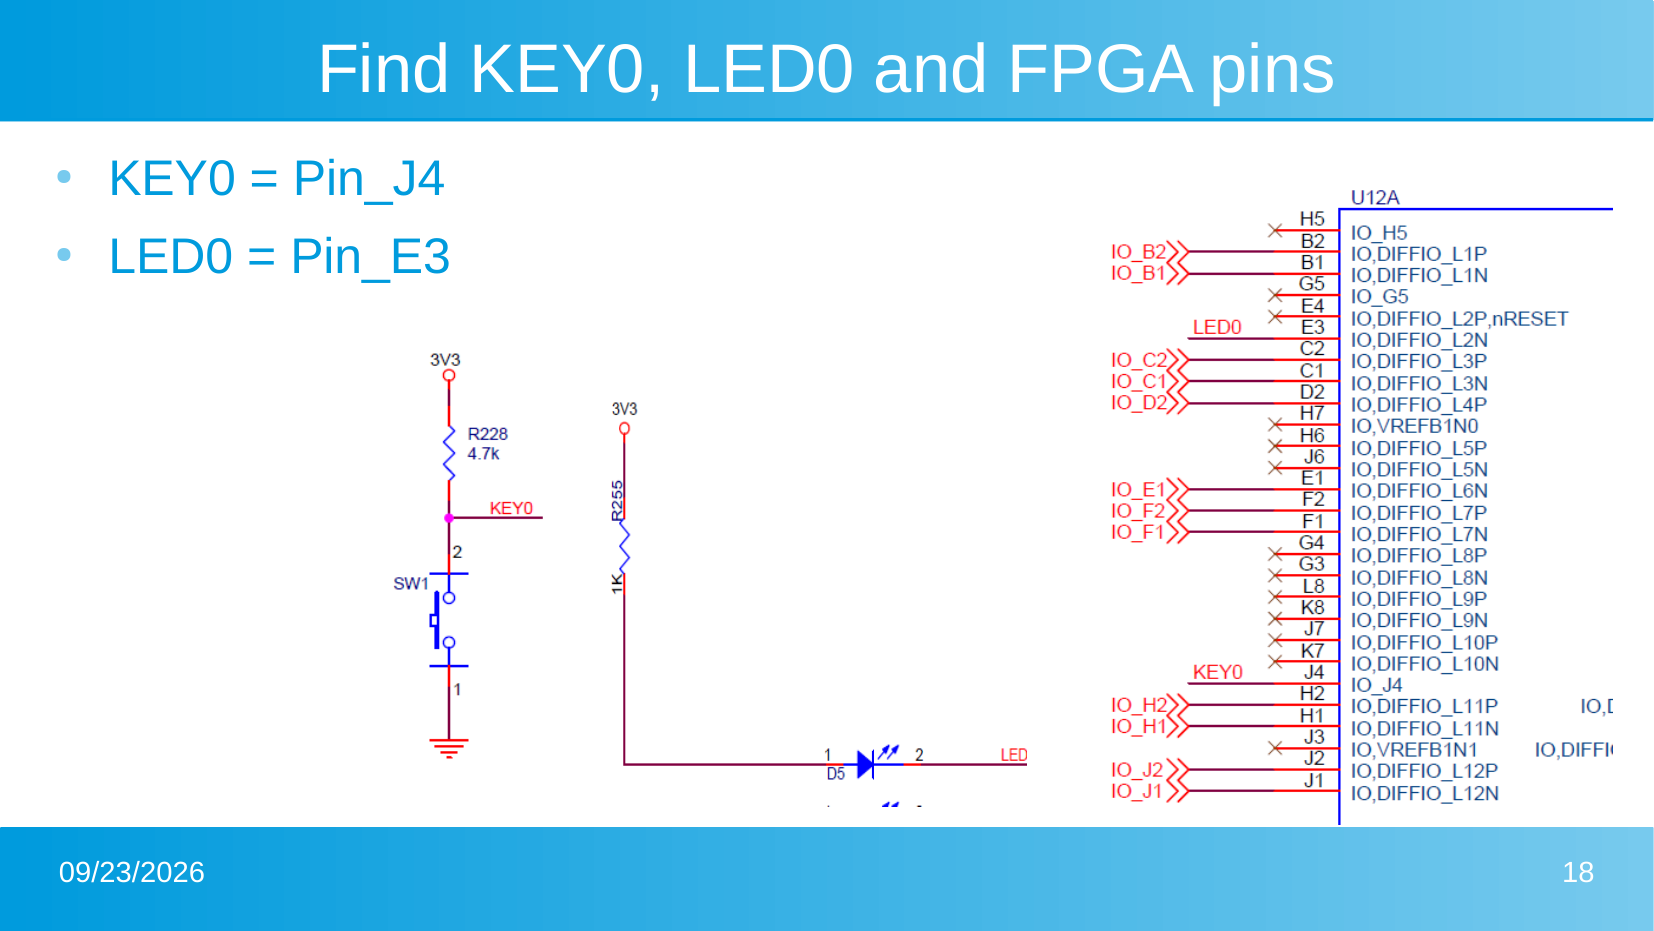

# Find KEY0, LED0 and FPGA pins
KEY0 = Pin_J4
LED0 = Pin_E3
18